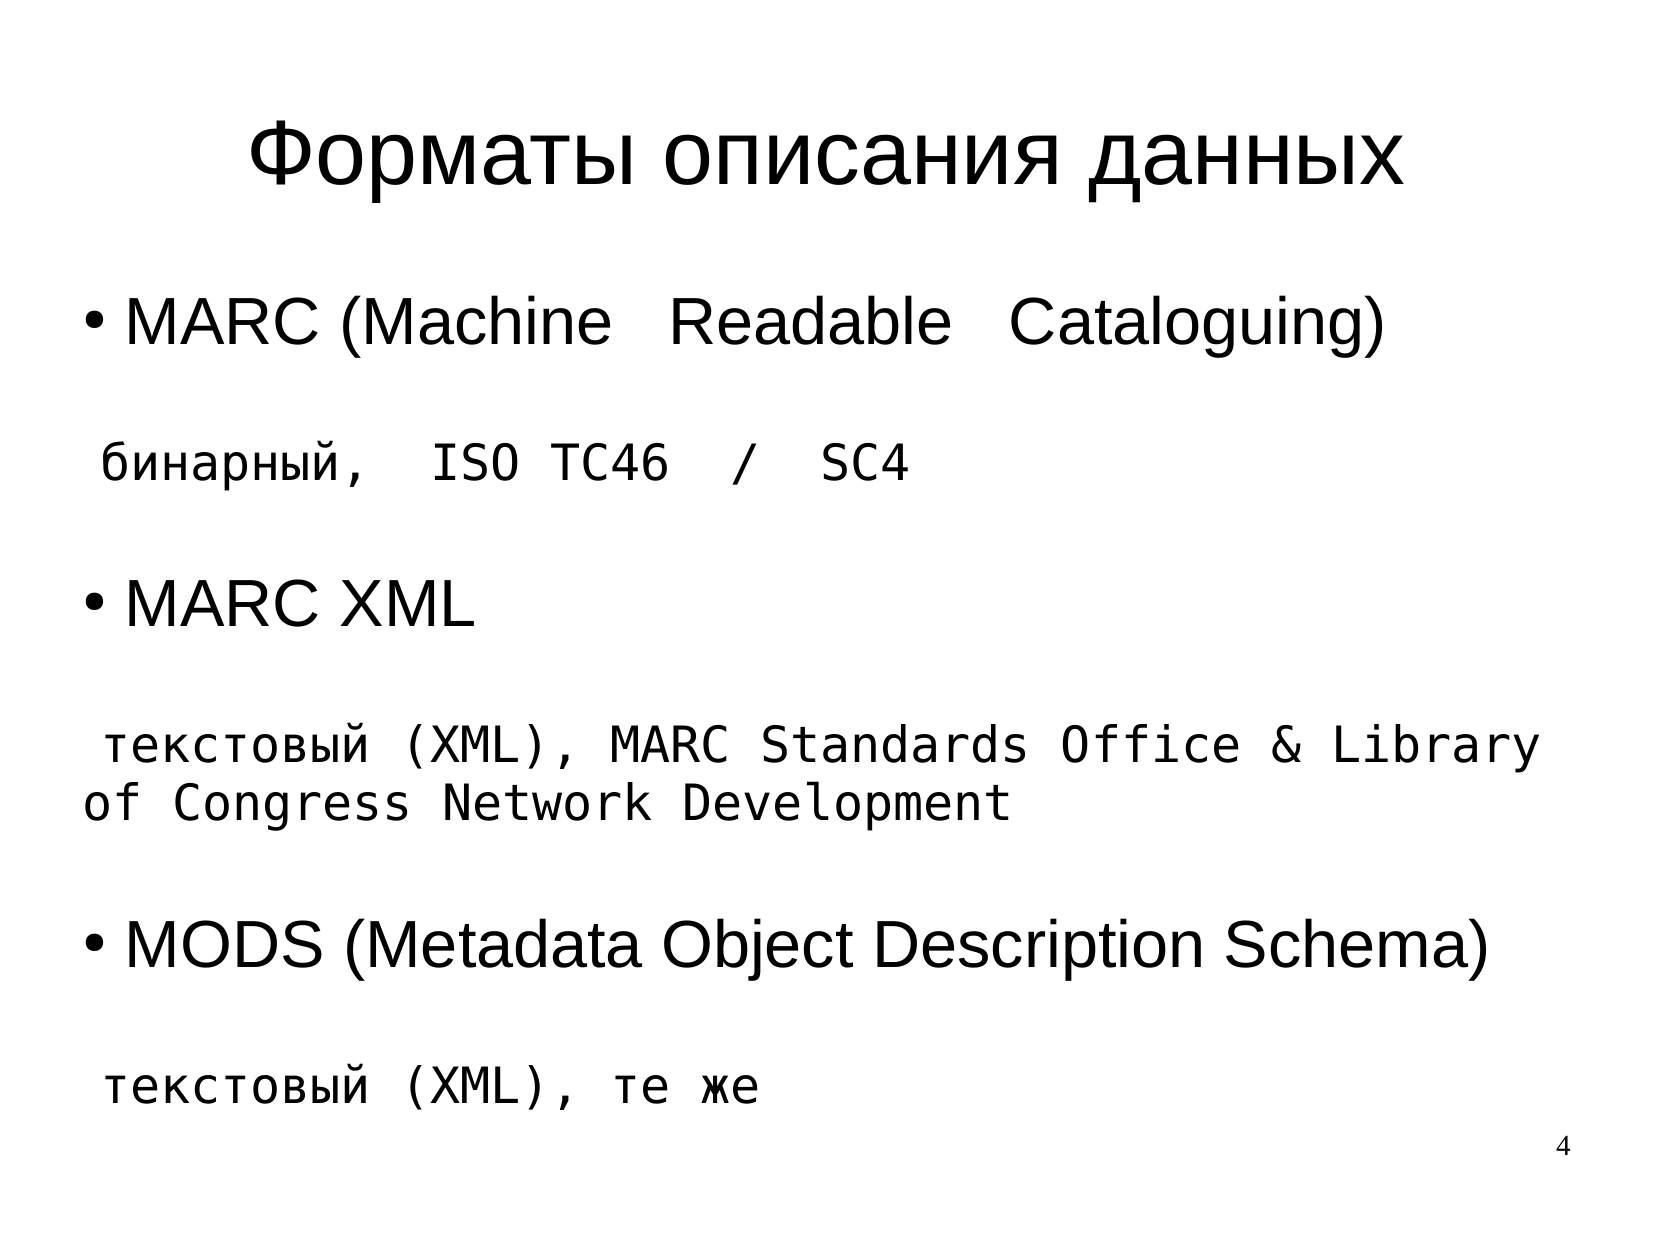

# Форматы описания данных
 MARC (Machine Readable Cataloguing)
бинарный, ISO TC46 / SC4
 MARC XML
текстовый (XML), MARC Standards Office & Library of Congress Network Development
 MODS (Metadata Object Description Schema)
текстовый (XML), те же
4